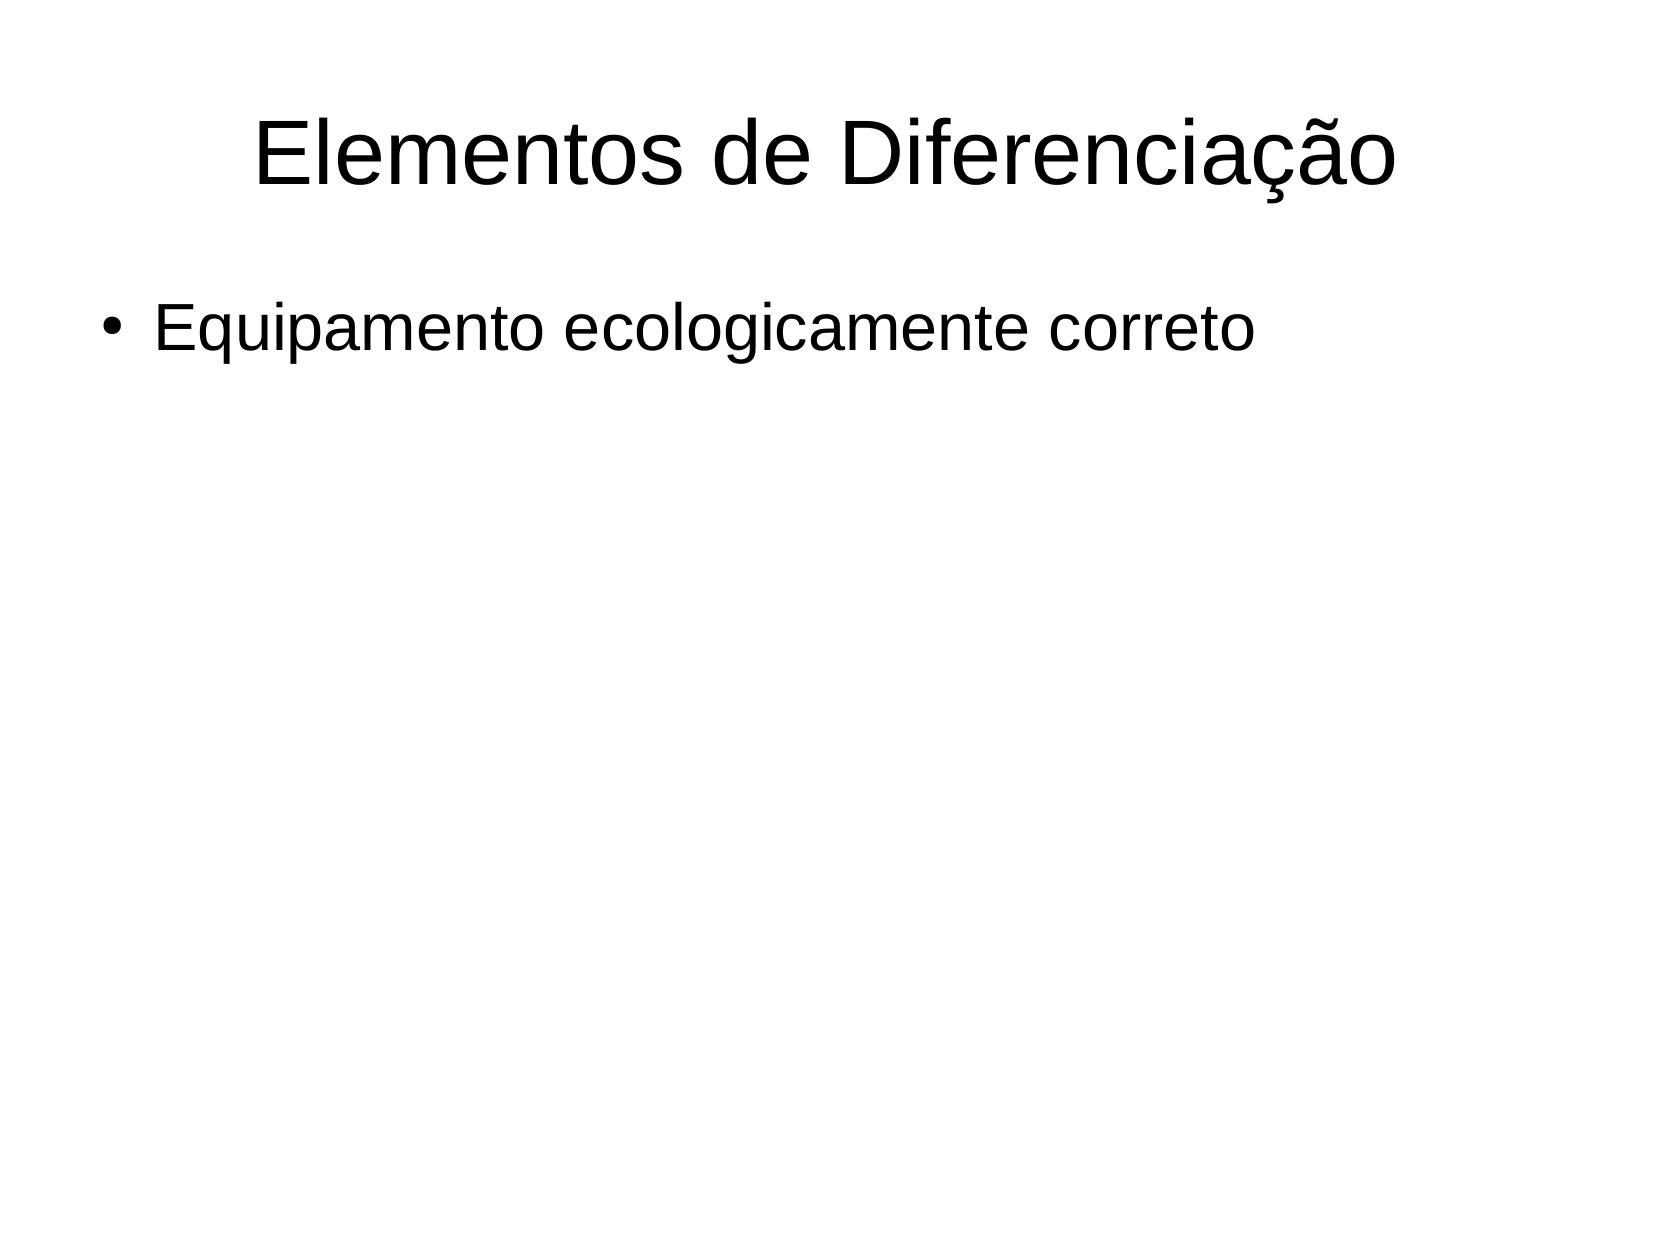

# Elementos de Diferenciação
Equipamento ecologicamente correto